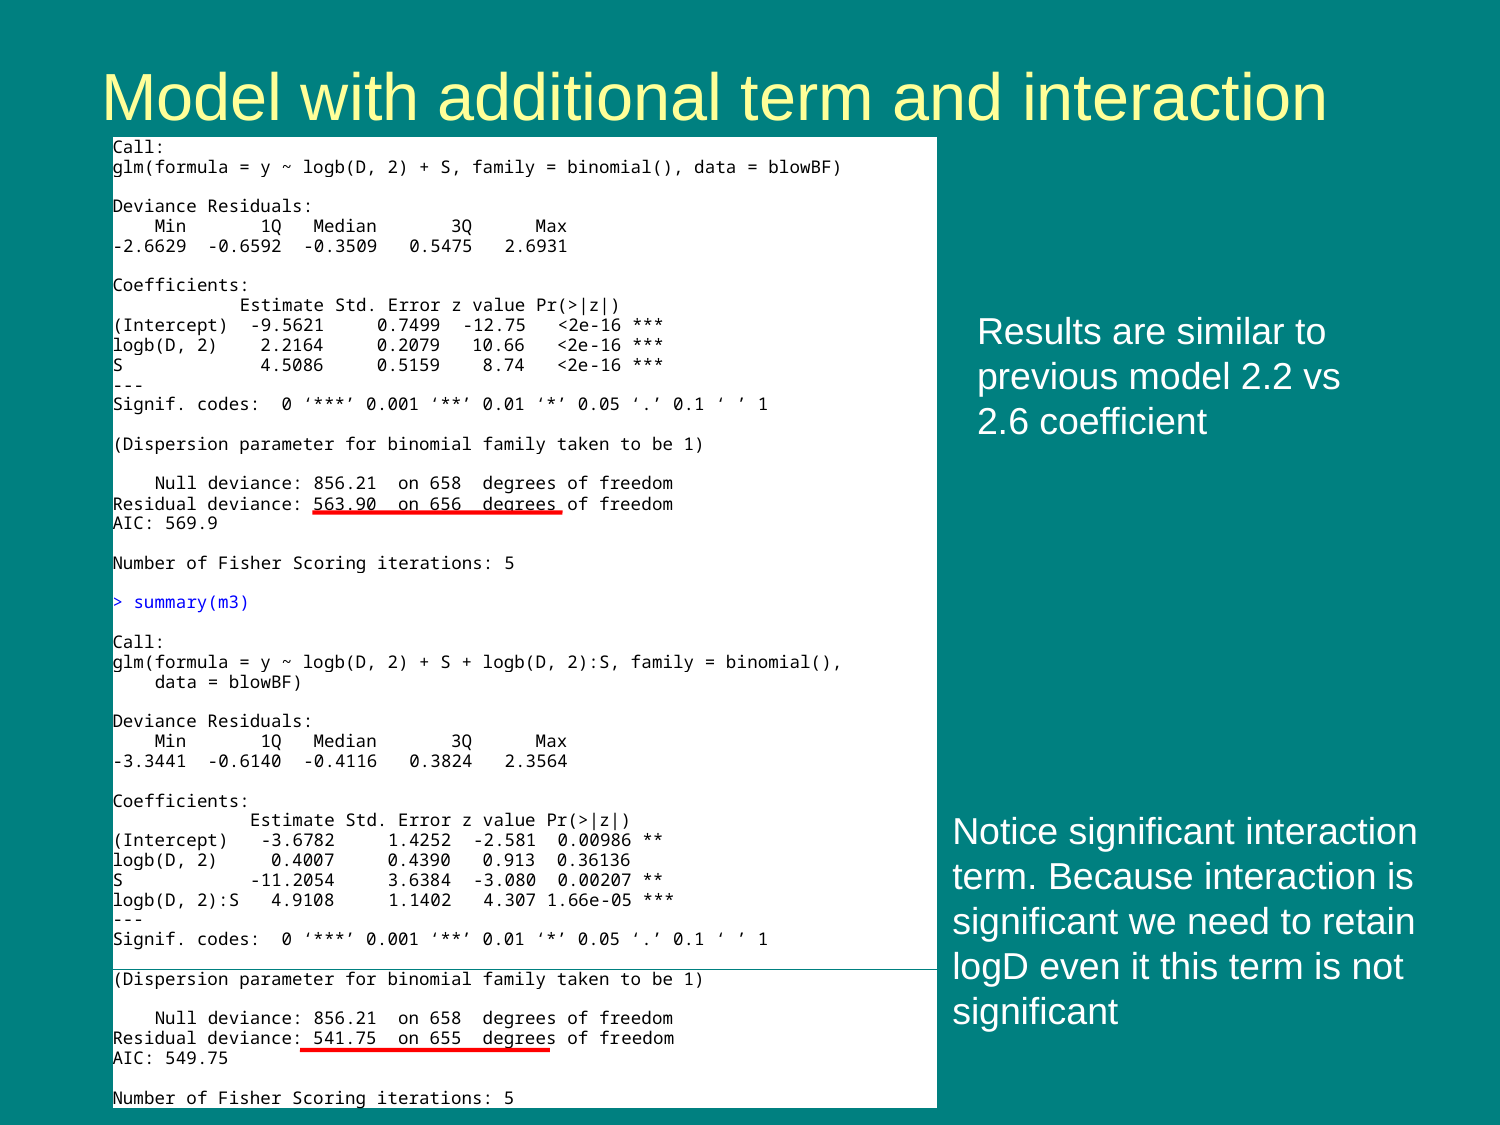

# Model with additional term and interaction
Results are similar to previous model 2.2 vs 2.6 coefficient
Notice significant interaction term. Because interaction is significant we need to retain logD even it this term is not significant